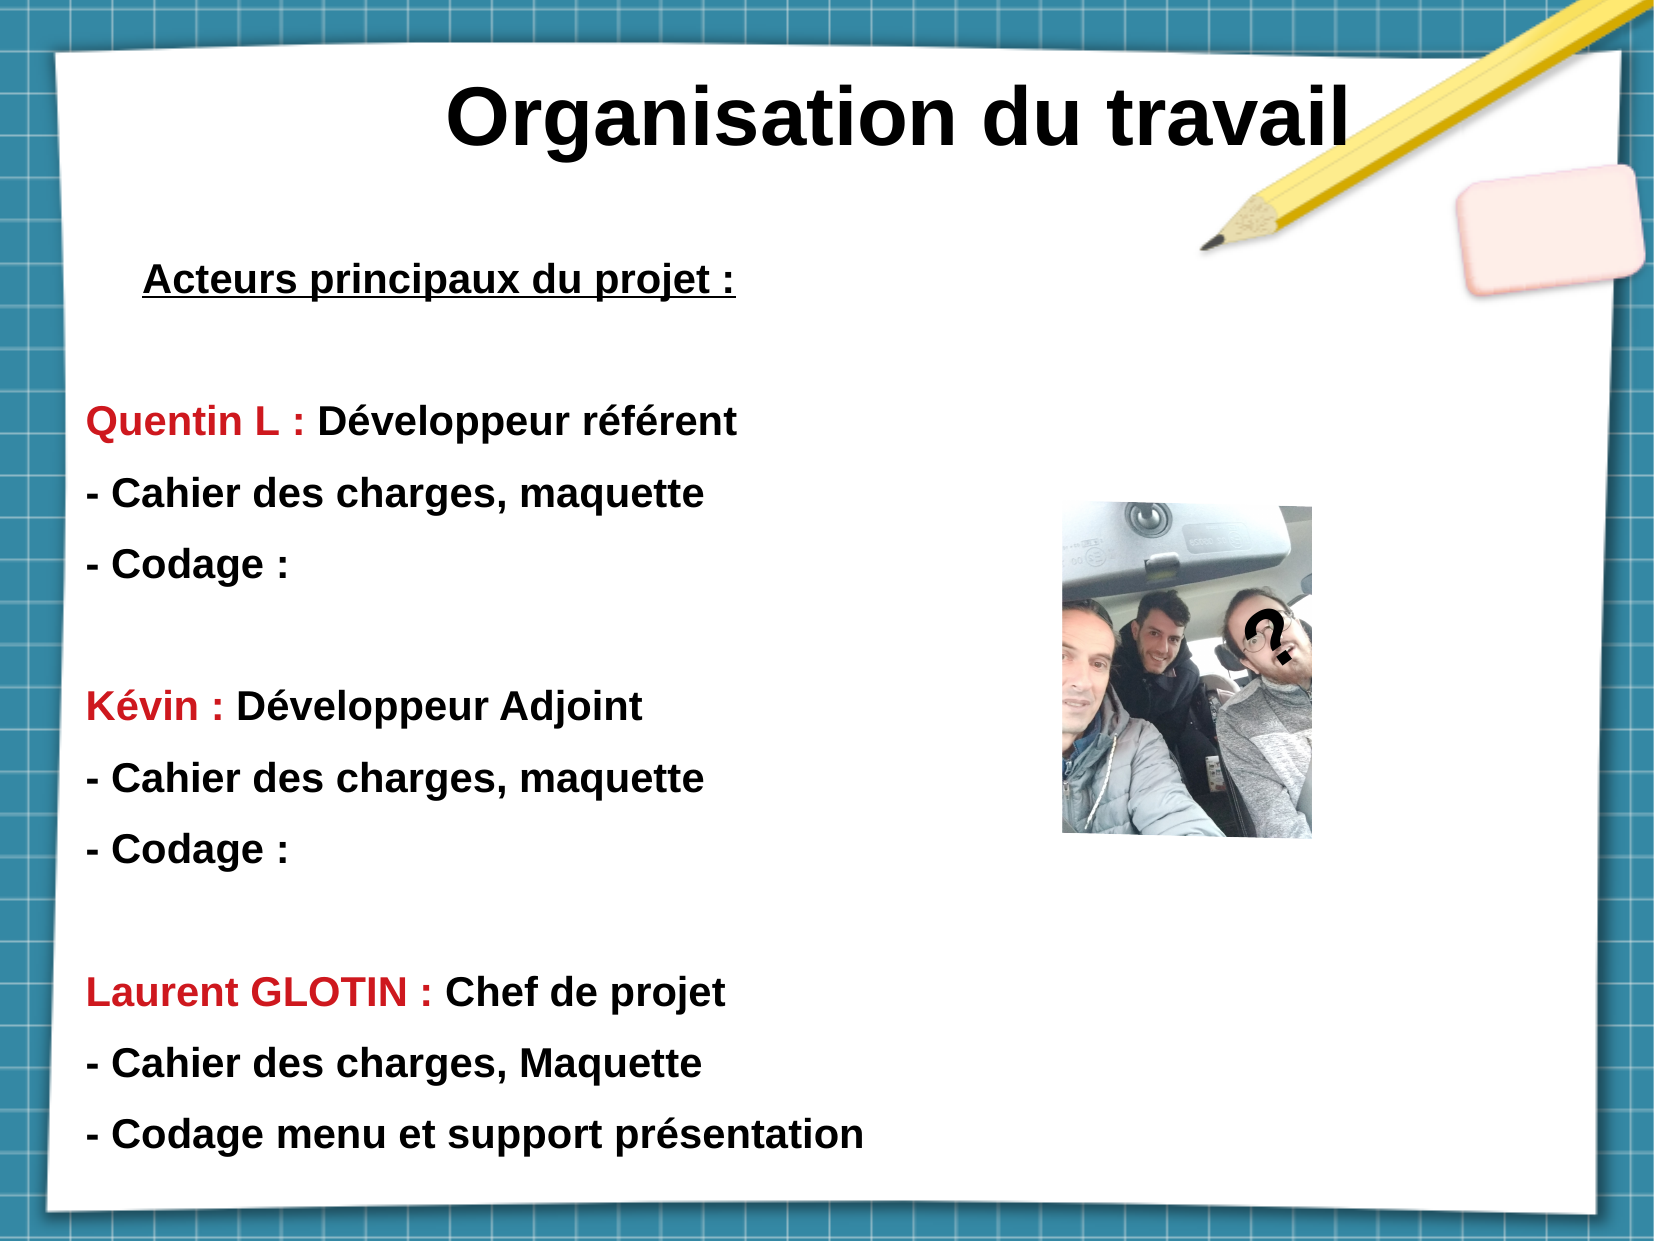

Organisation du travail
 Acteurs principaux du projet :
Quentin L : Développeur référent
- Cahier des charges, maquette
- Codage :
Kévin : Développeur Adjoint
- Cahier des charges, maquette
- Codage :
Laurent GLOTIN : Chef de projet
- Cahier des charges, Maquette
- Codage menu et support présentation
?